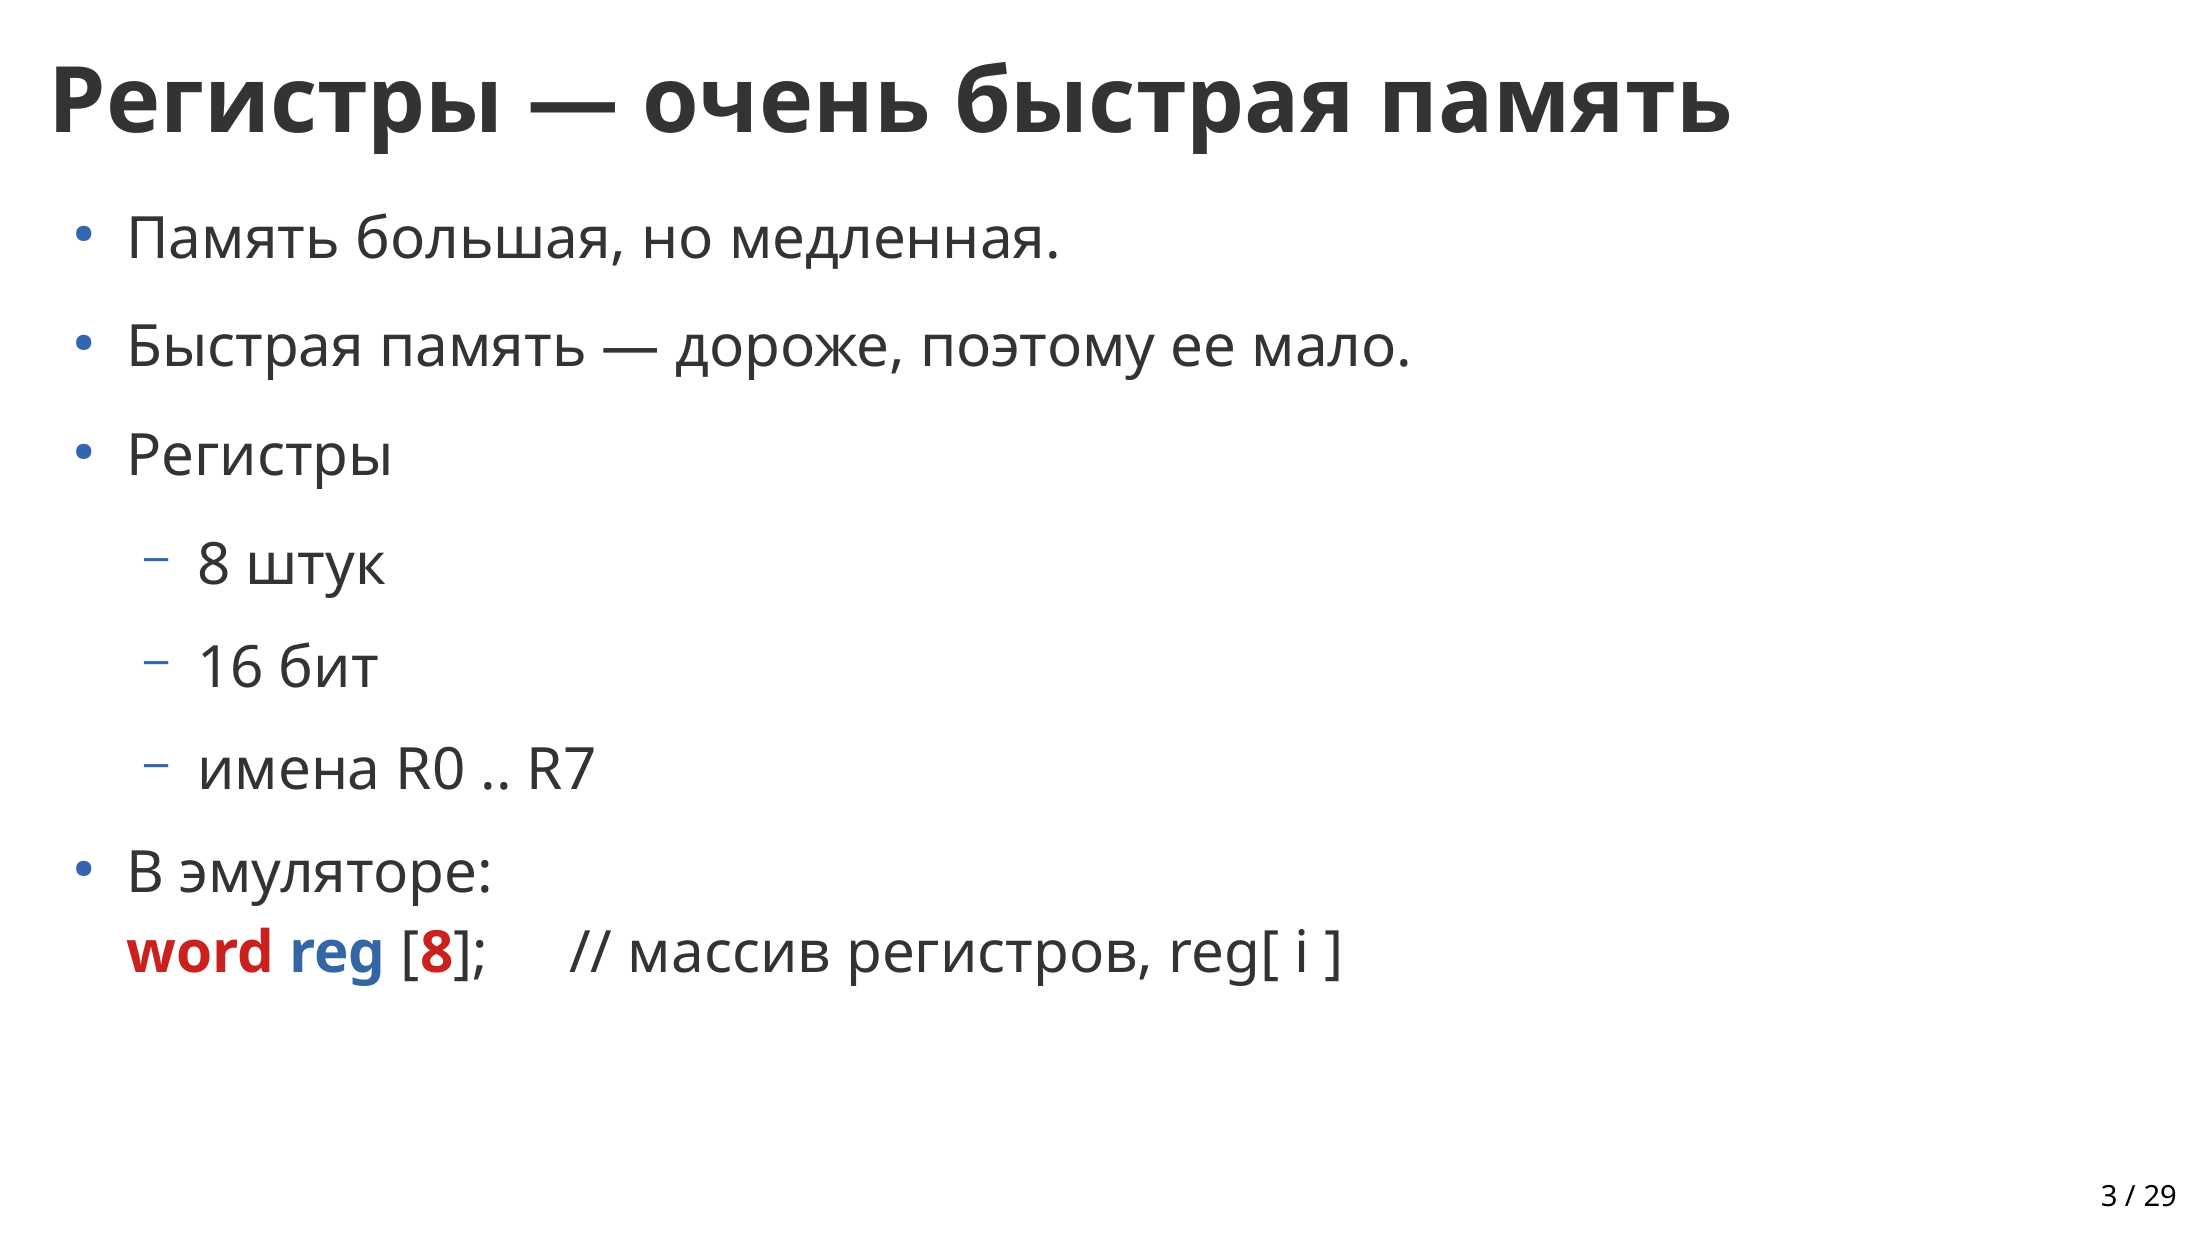

# Регистры — очень быстрая память
Память большая, но медленная.
Быстрая память — дороже, поэтому ее мало.
Регистры
8 штук
16 бит
имена R0 .. R7
В эмуляторе:
word reg [8];		// массив регистров, reg[ i ]
3